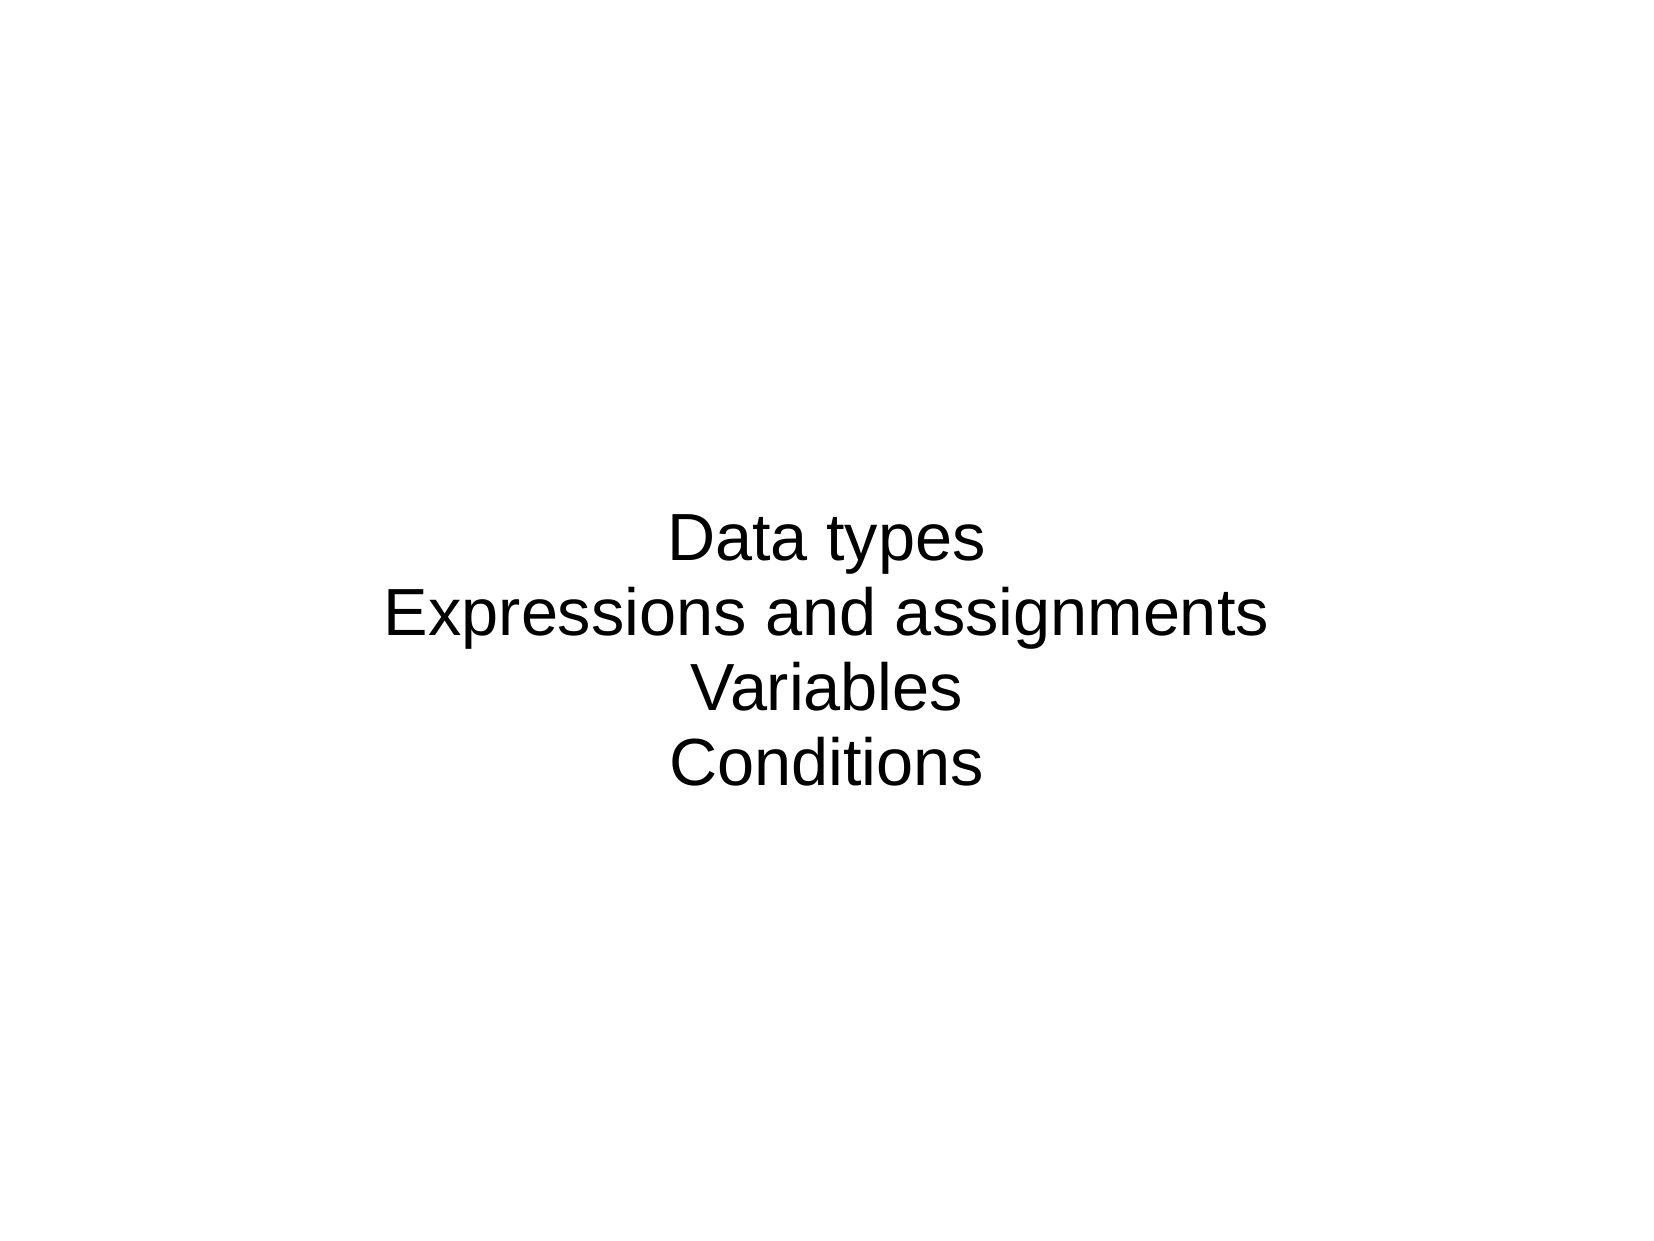

#
Data types
Expressions and assignments
Variables
Conditions